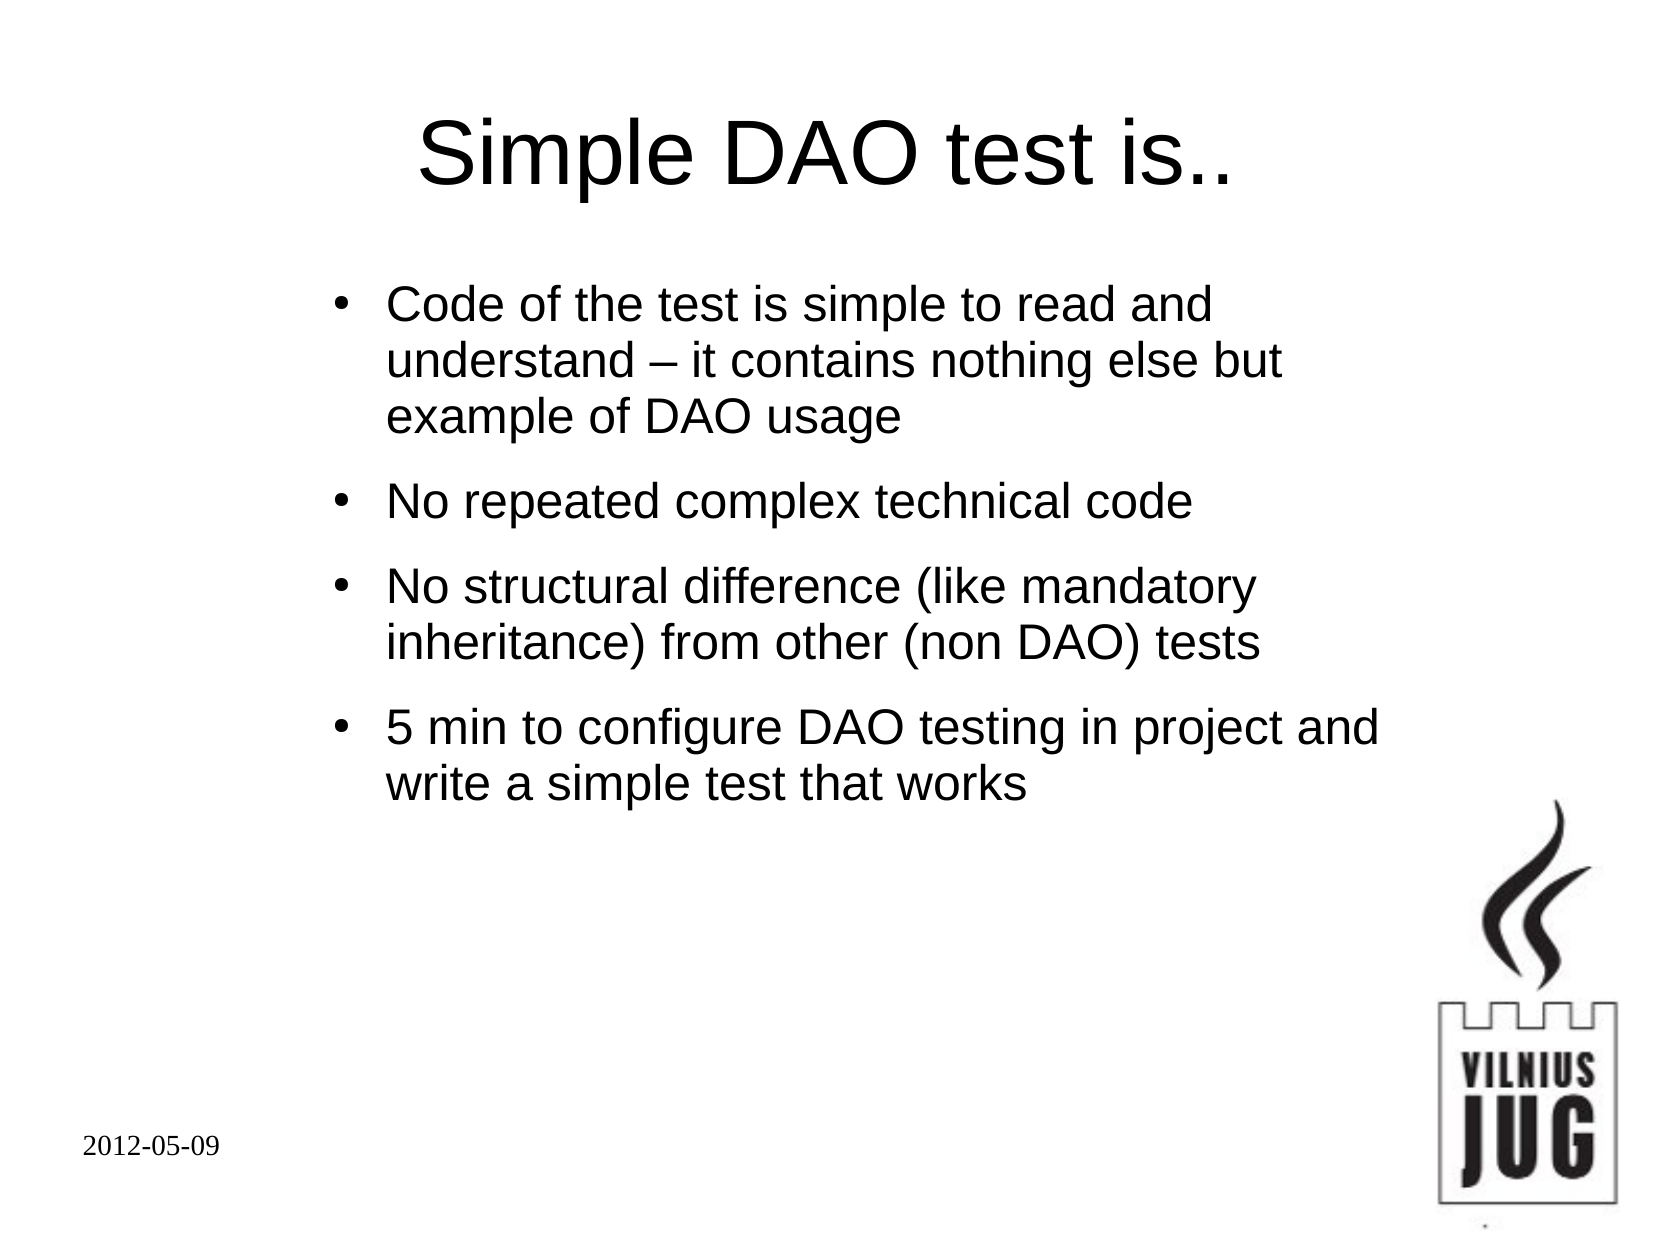

Simple DAO test is..
# Code of the test is simple to read and understand – it contains nothing else but example of DAO usage
No repeated complex technical code
No structural difference (like mandatory inheritance) from other (non DAO) tests
5 min to configure DAO testing in project and write a simple test that works
2012-05-09